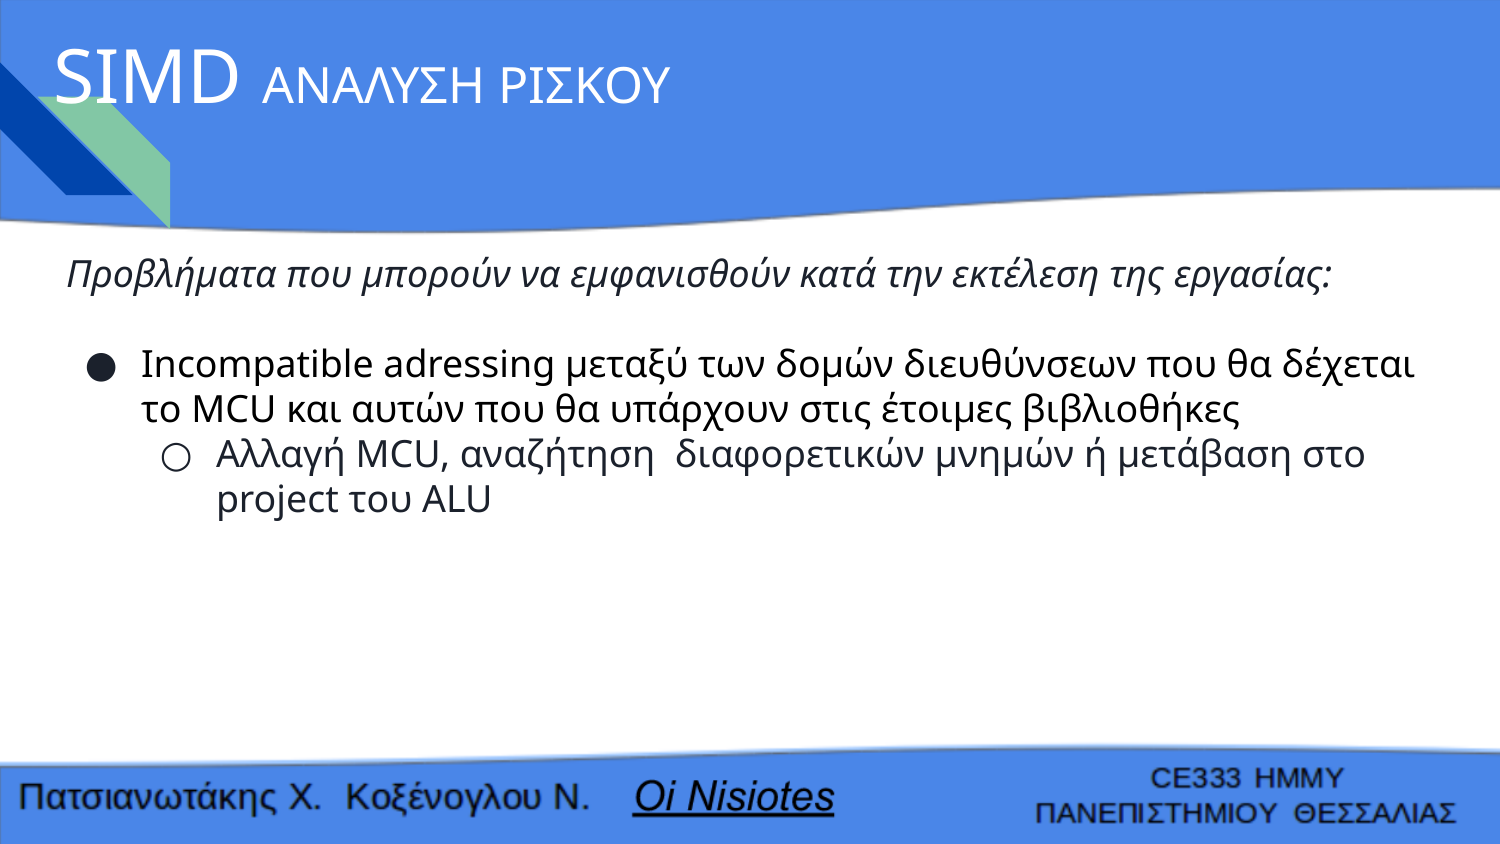

# SIMD ΑΝΑΛΥΣΗ ΡΙΣΚΟΥ
Προβλήματα που μπορούν να εμφανισθούν κατά την εκτέλεση της εργασίας:
Incompatible adressing μεταξύ των δομών διευθύνσεων που θα δέχεται το MCU και αυτών που θα υπάρχουν στις έτοιμες βιβλιοθήκες
Αλλαγή MCU, αναζήτηση διαφορετικών μνημών ή μετάβαση στο project του ALU